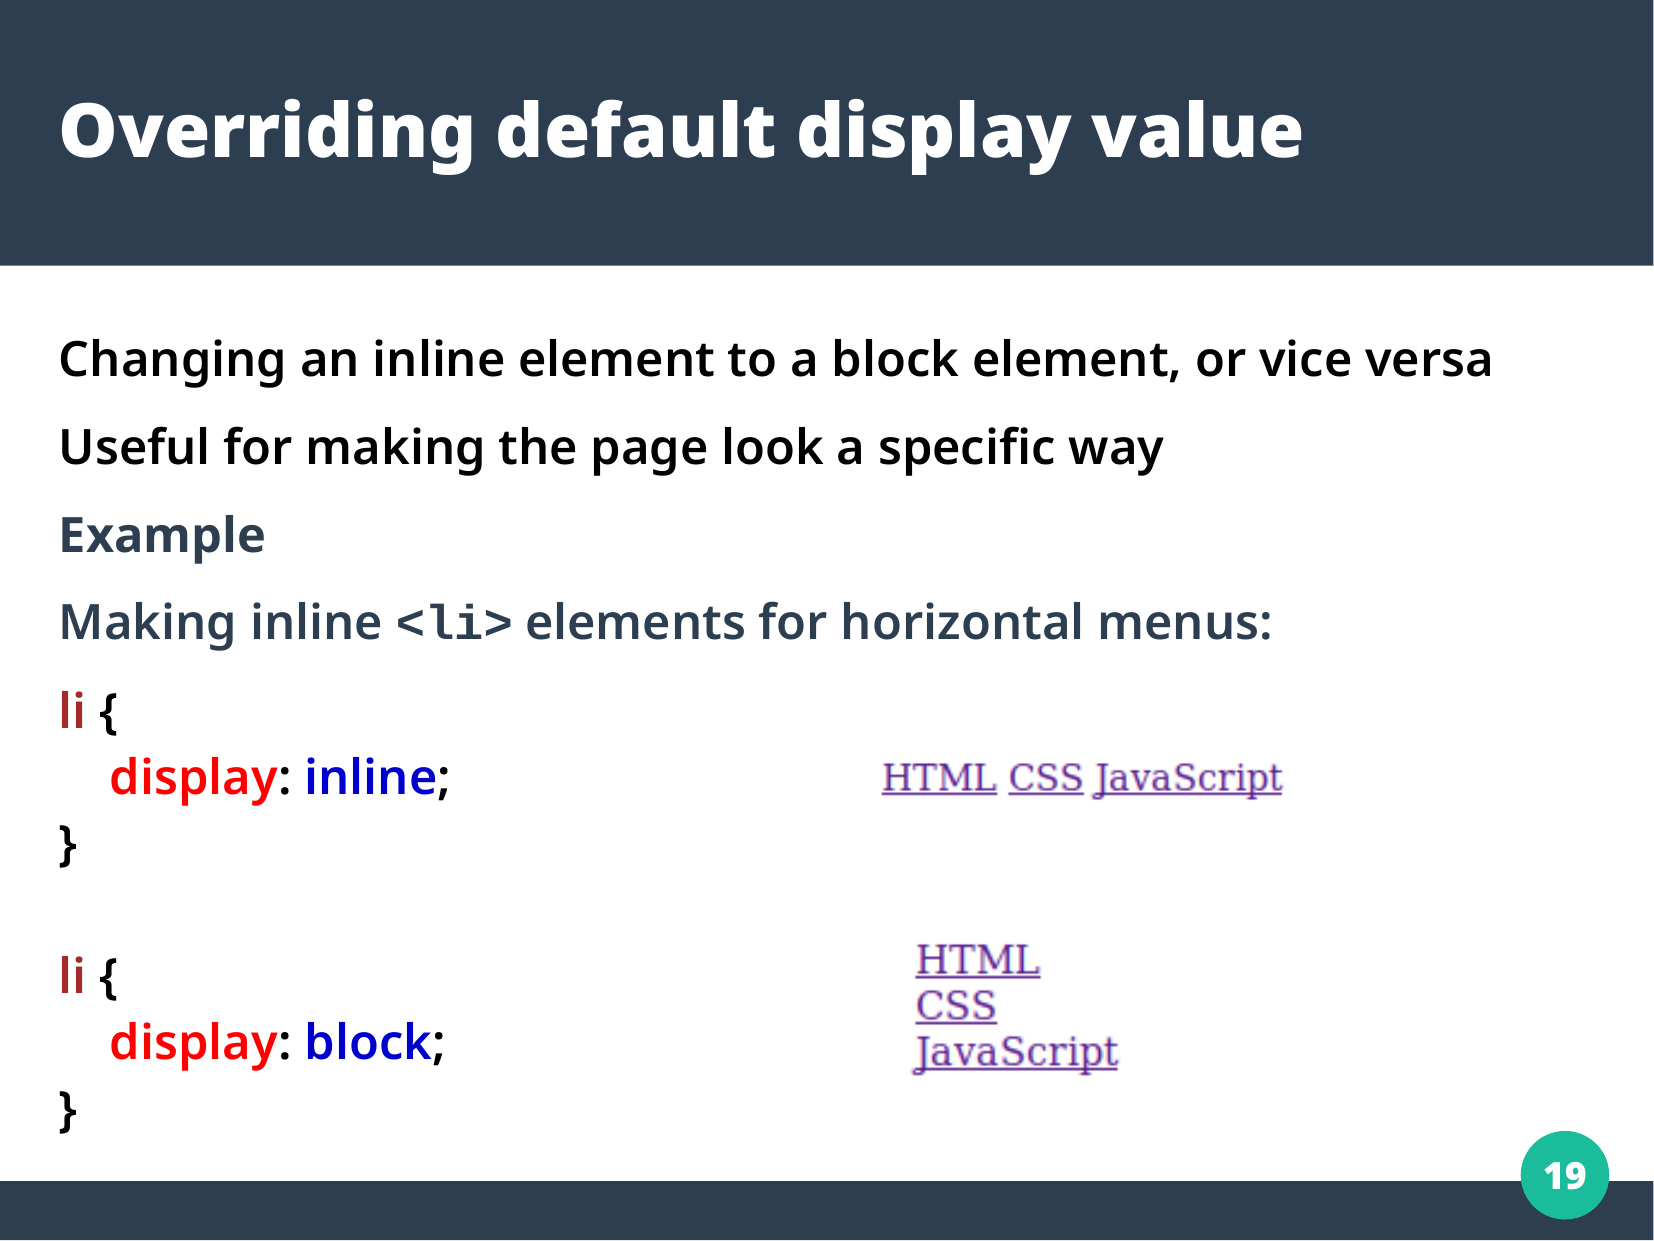

# Overriding default display value
Changing an inline element to a block element, or vice versa
Useful for making the page look a specific way
Example
Making inline <li> elements for horizontal menus:
li {
    display: inline;
}
li {
    display: block;
}
19